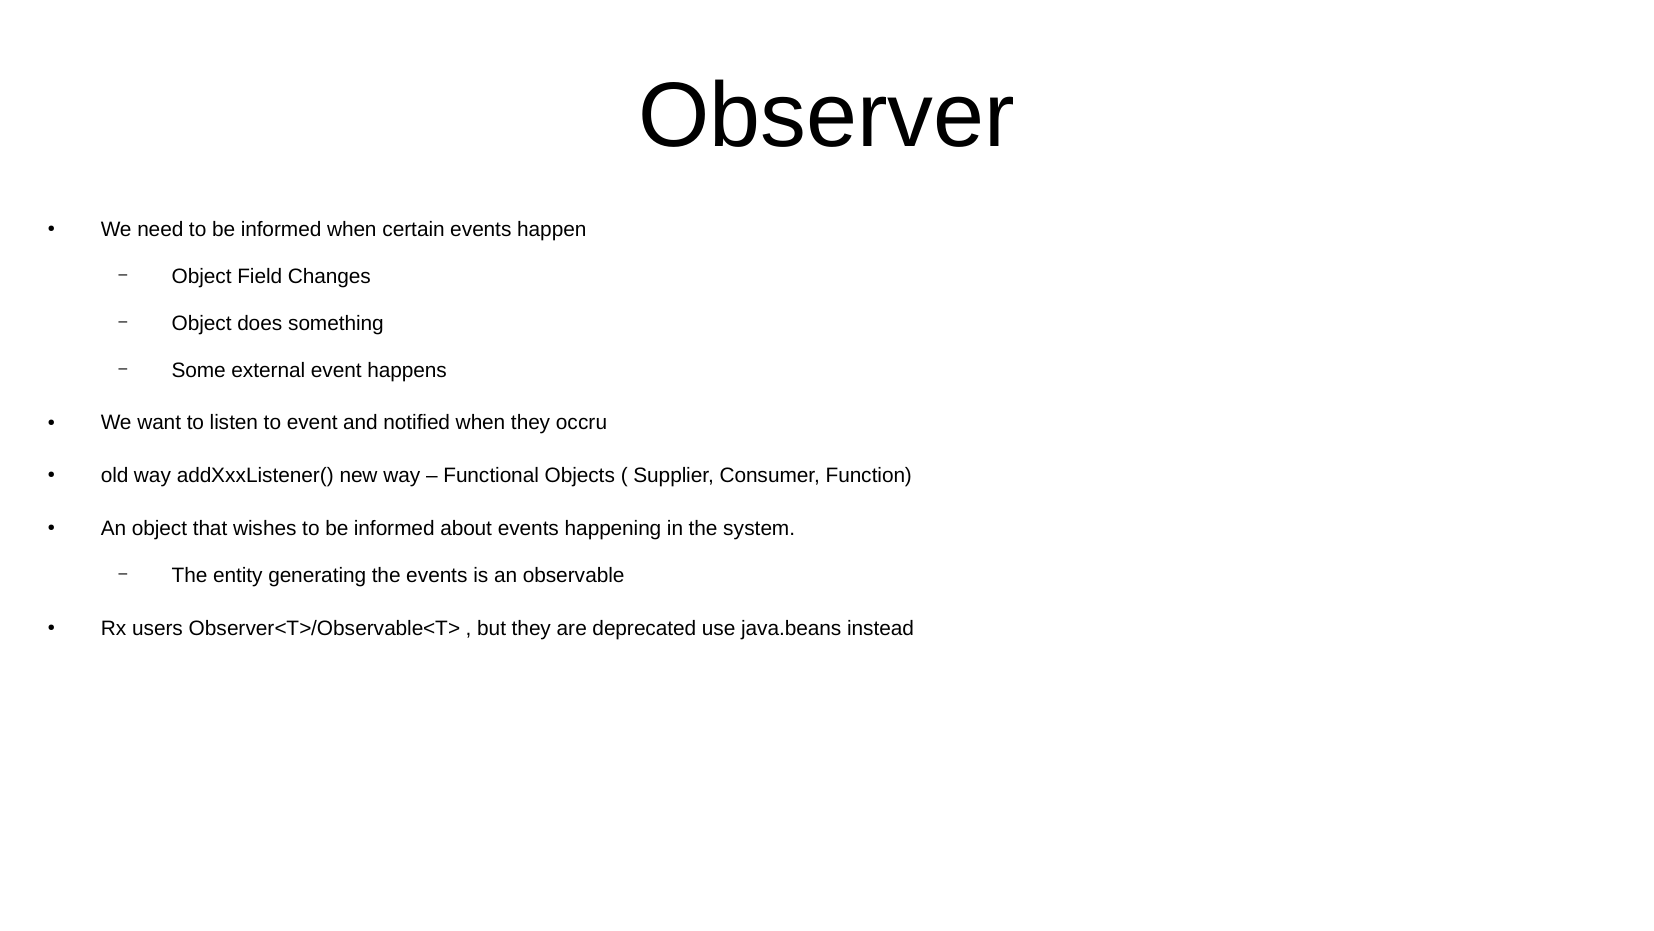

# Observer
We need to be informed when certain events happen
Object Field Changes
Object does something
Some external event happens
We want to listen to event and notified when they occru
old way addXxxListener() new way – Functional Objects ( Supplier, Consumer, Function)
An object that wishes to be informed about events happening in the system.
The entity generating the events is an observable
Rx users Observer<T>/Observable<T> , but they are deprecated use java.beans instead